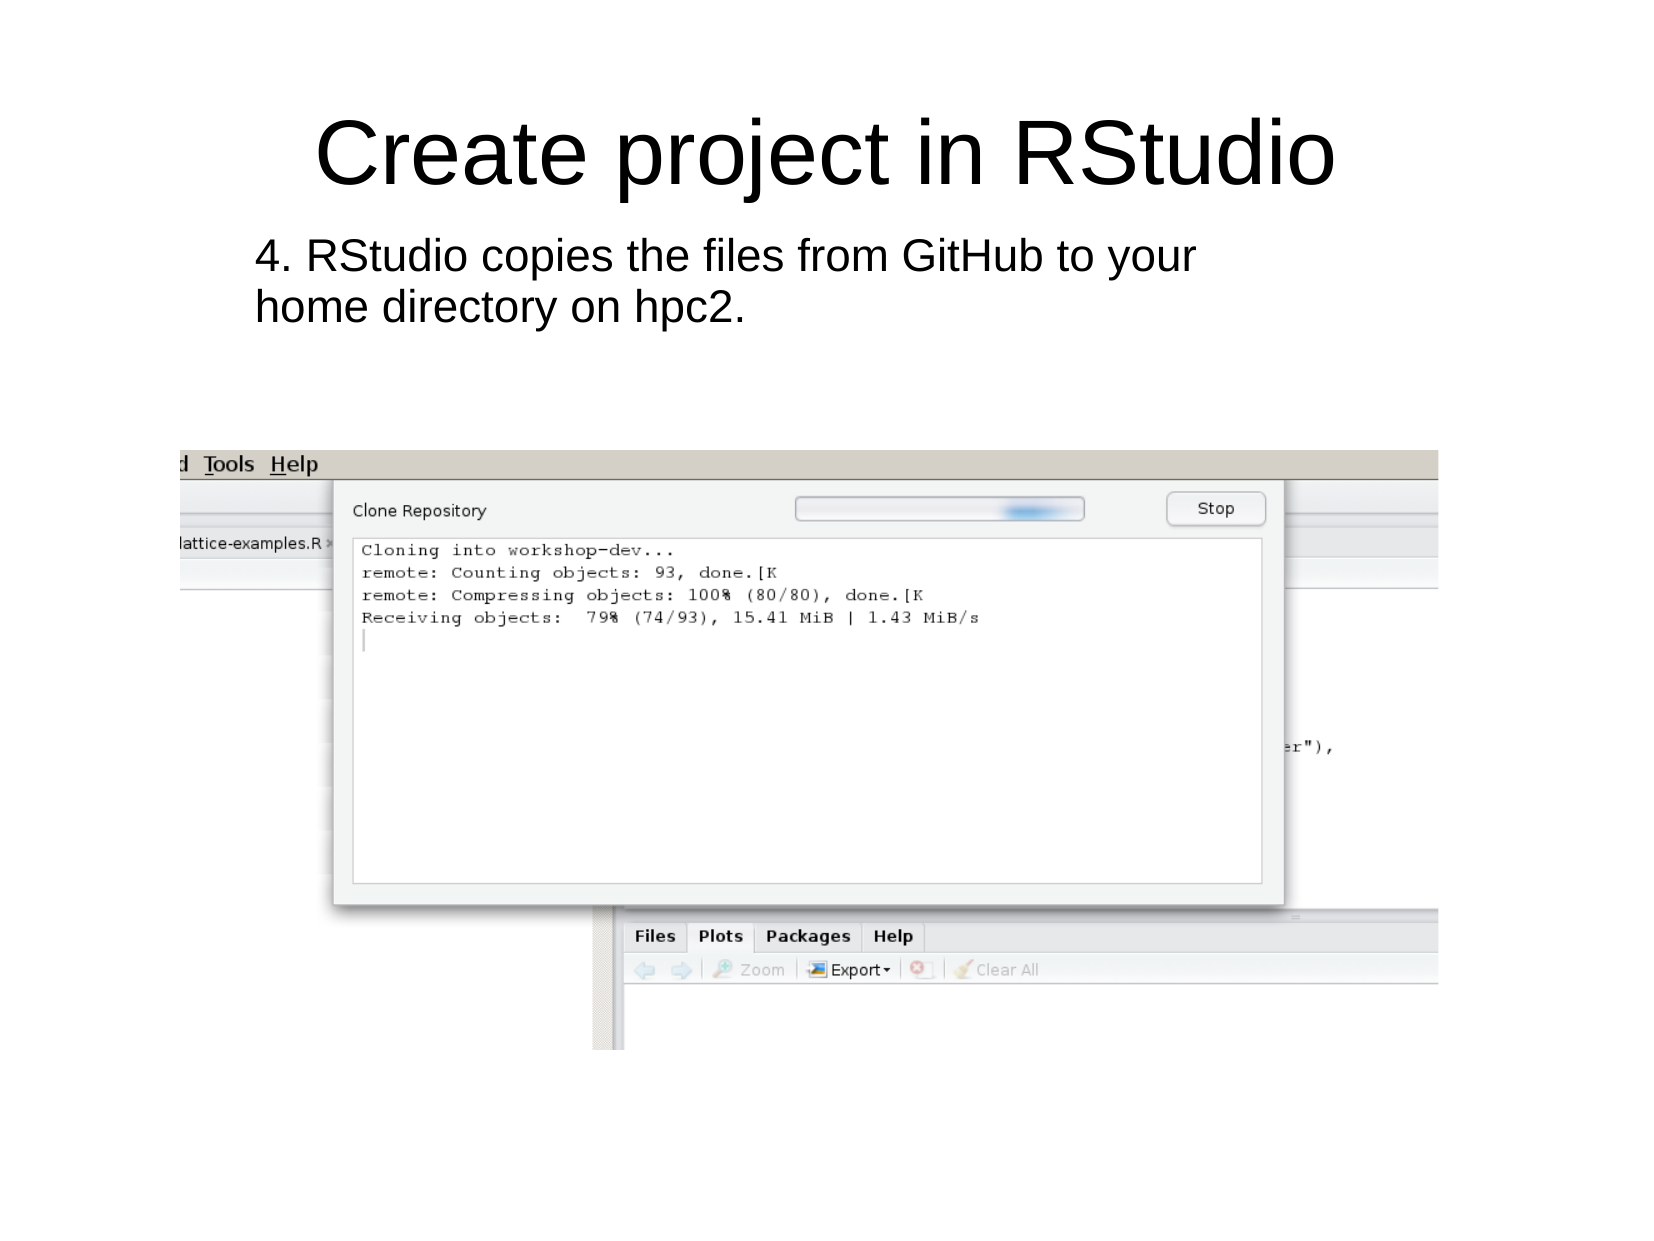

# Create project in RStudio
4. RStudio copies the files from GitHub to your
home directory on hpc2.